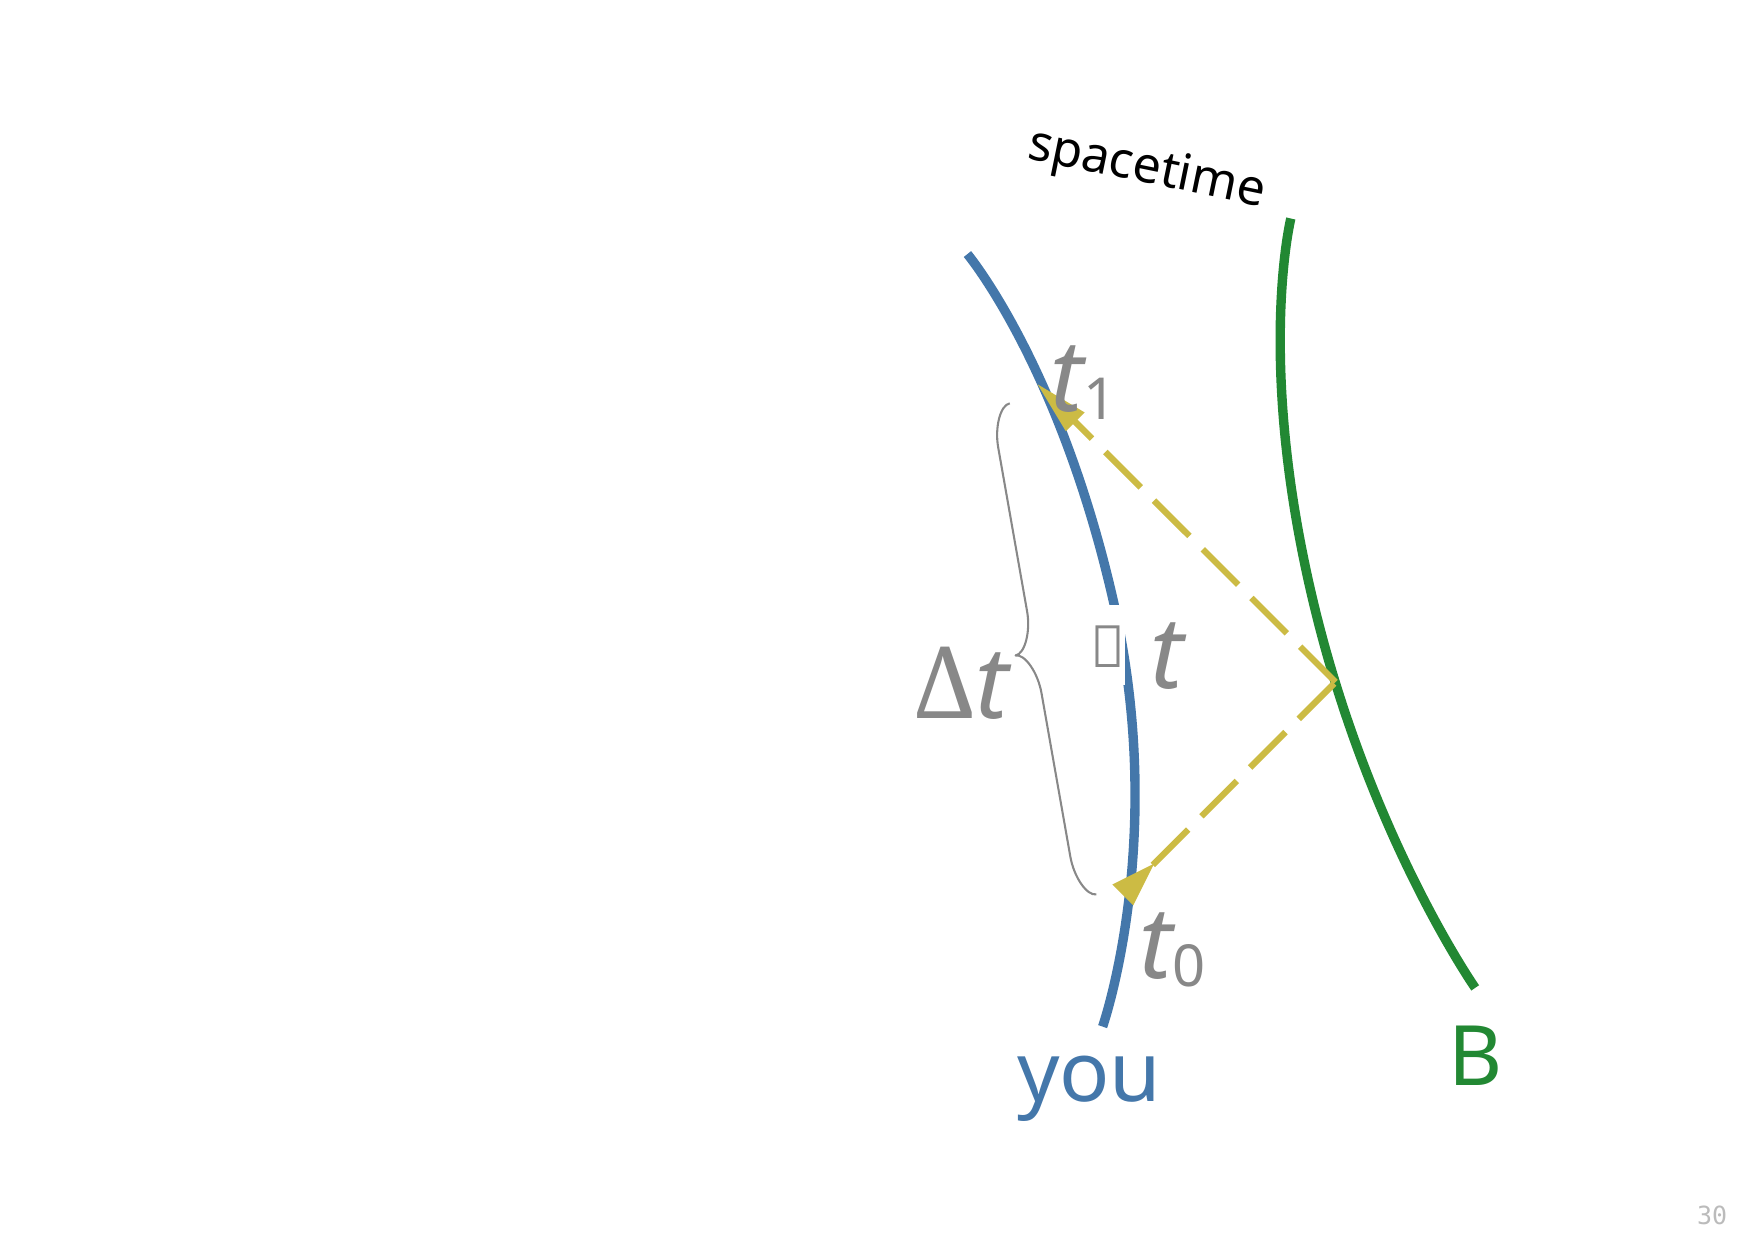

spacetime
t1
t

Δt
t0
B
you